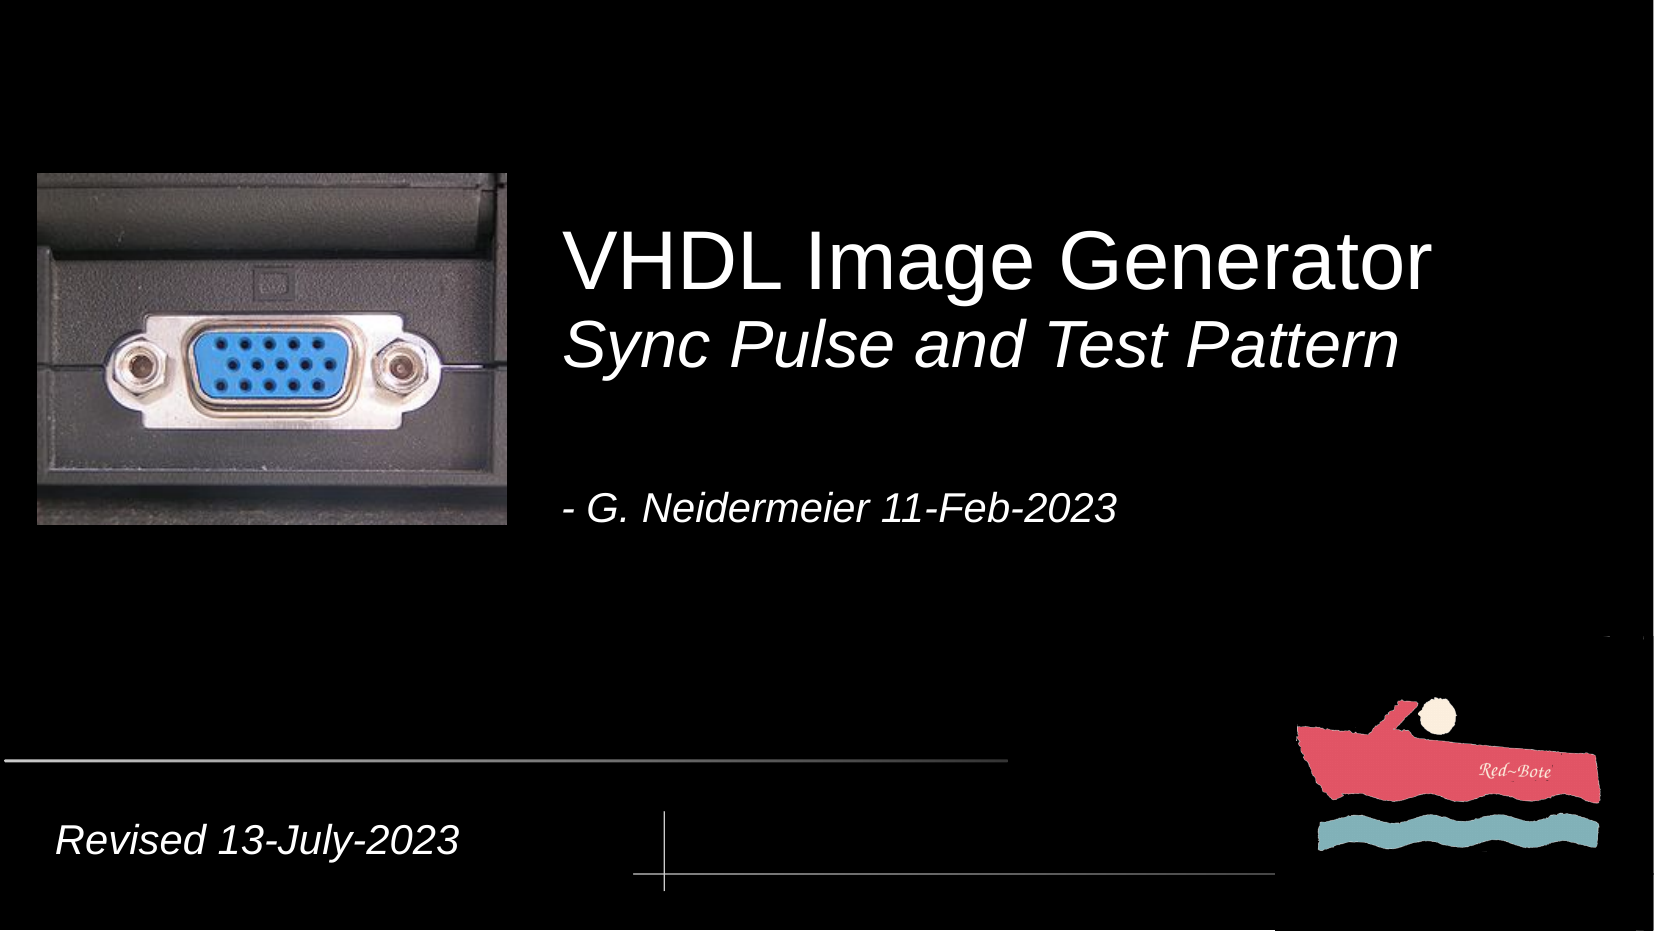

# VHDL Image Generator Sync Pulse and Test Pattern
- G. Neidermeier 11-Feb-2023
 Revised 13-July-2023